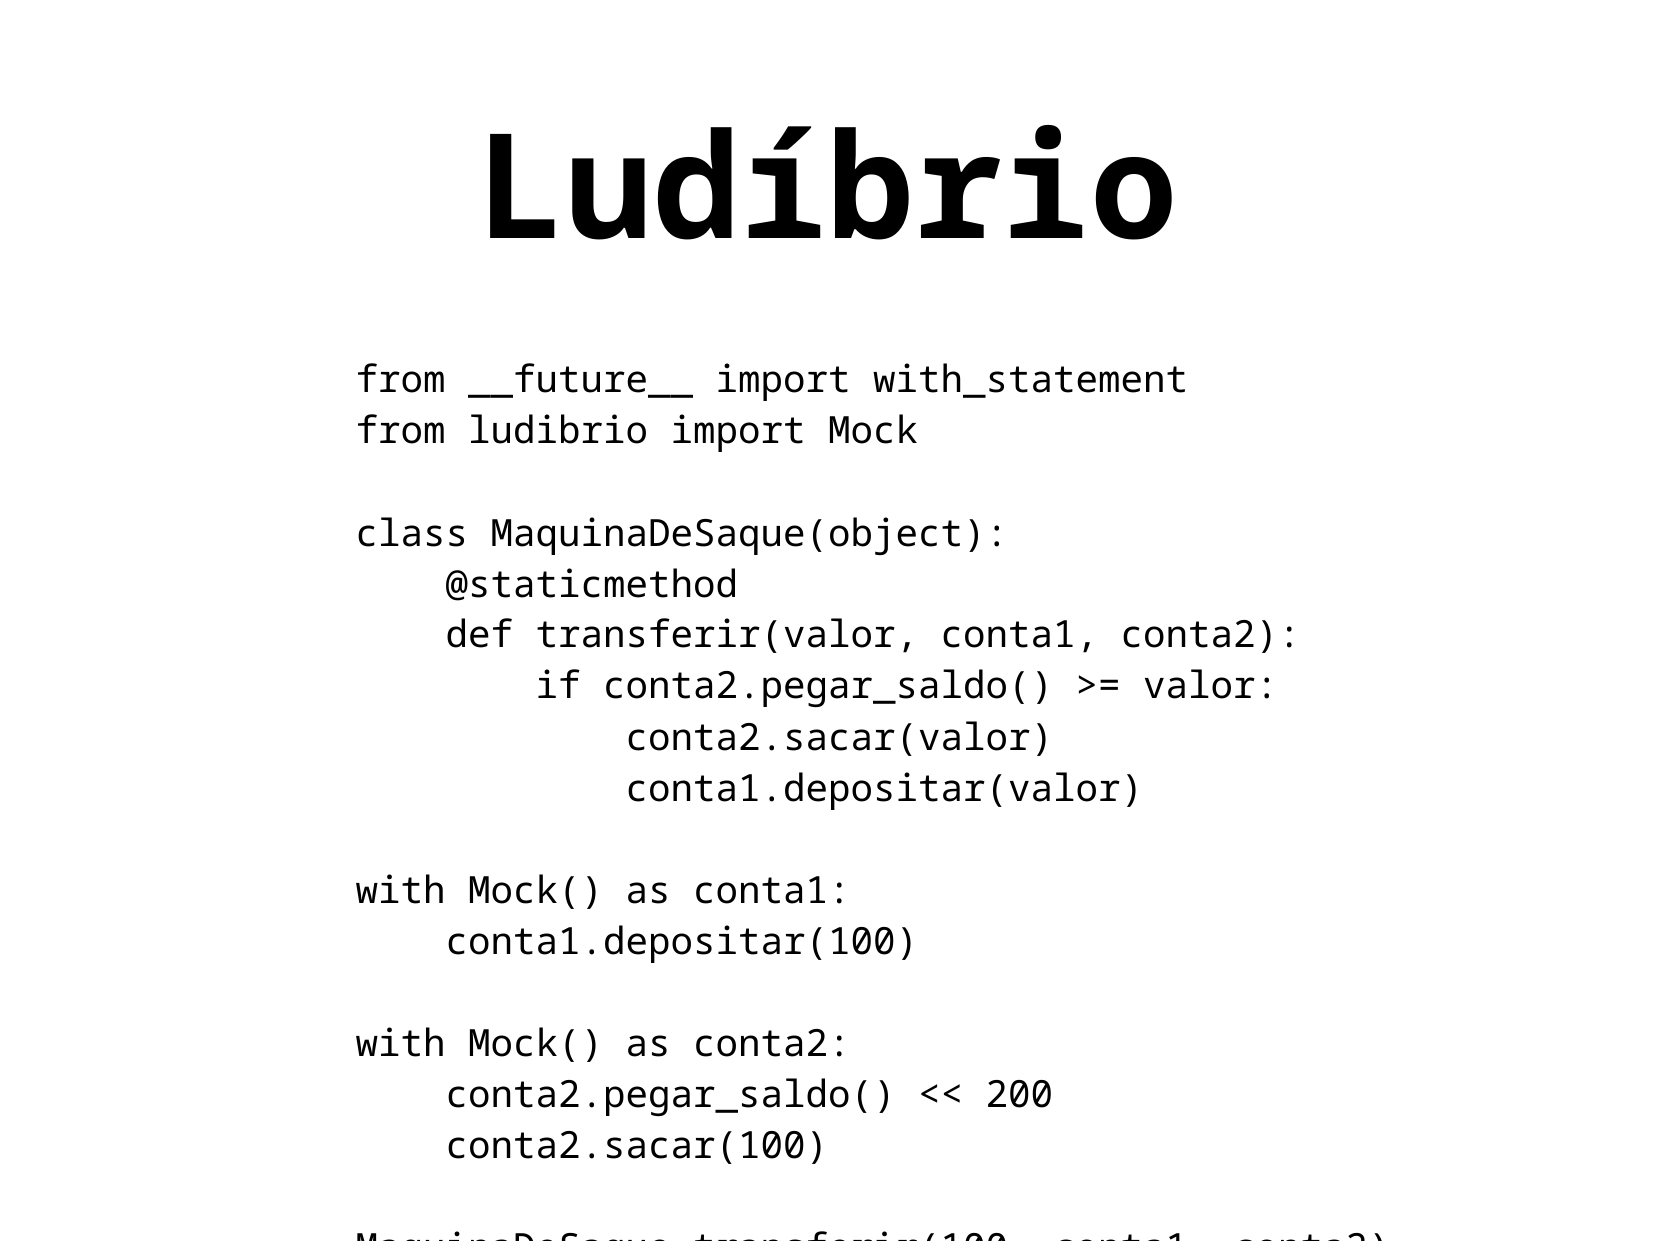

Ludíbrio
from __future__ import with_statement
from ludibrio import Mock
class MaquinaDeSaque(object):
 @staticmethod
 def transferir(valor, conta1, conta2):
 if conta2.pegar_saldo() >= valor:
 conta2.sacar(valor)
 conta1.depositar(valor)
with Mock() as conta1:
 conta1.depositar(100)
with Mock() as conta2:
 conta2.pegar_saldo() << 200
 conta2.sacar(100)
MaquinaDeSaque.transferir(100, conta1, conta2)